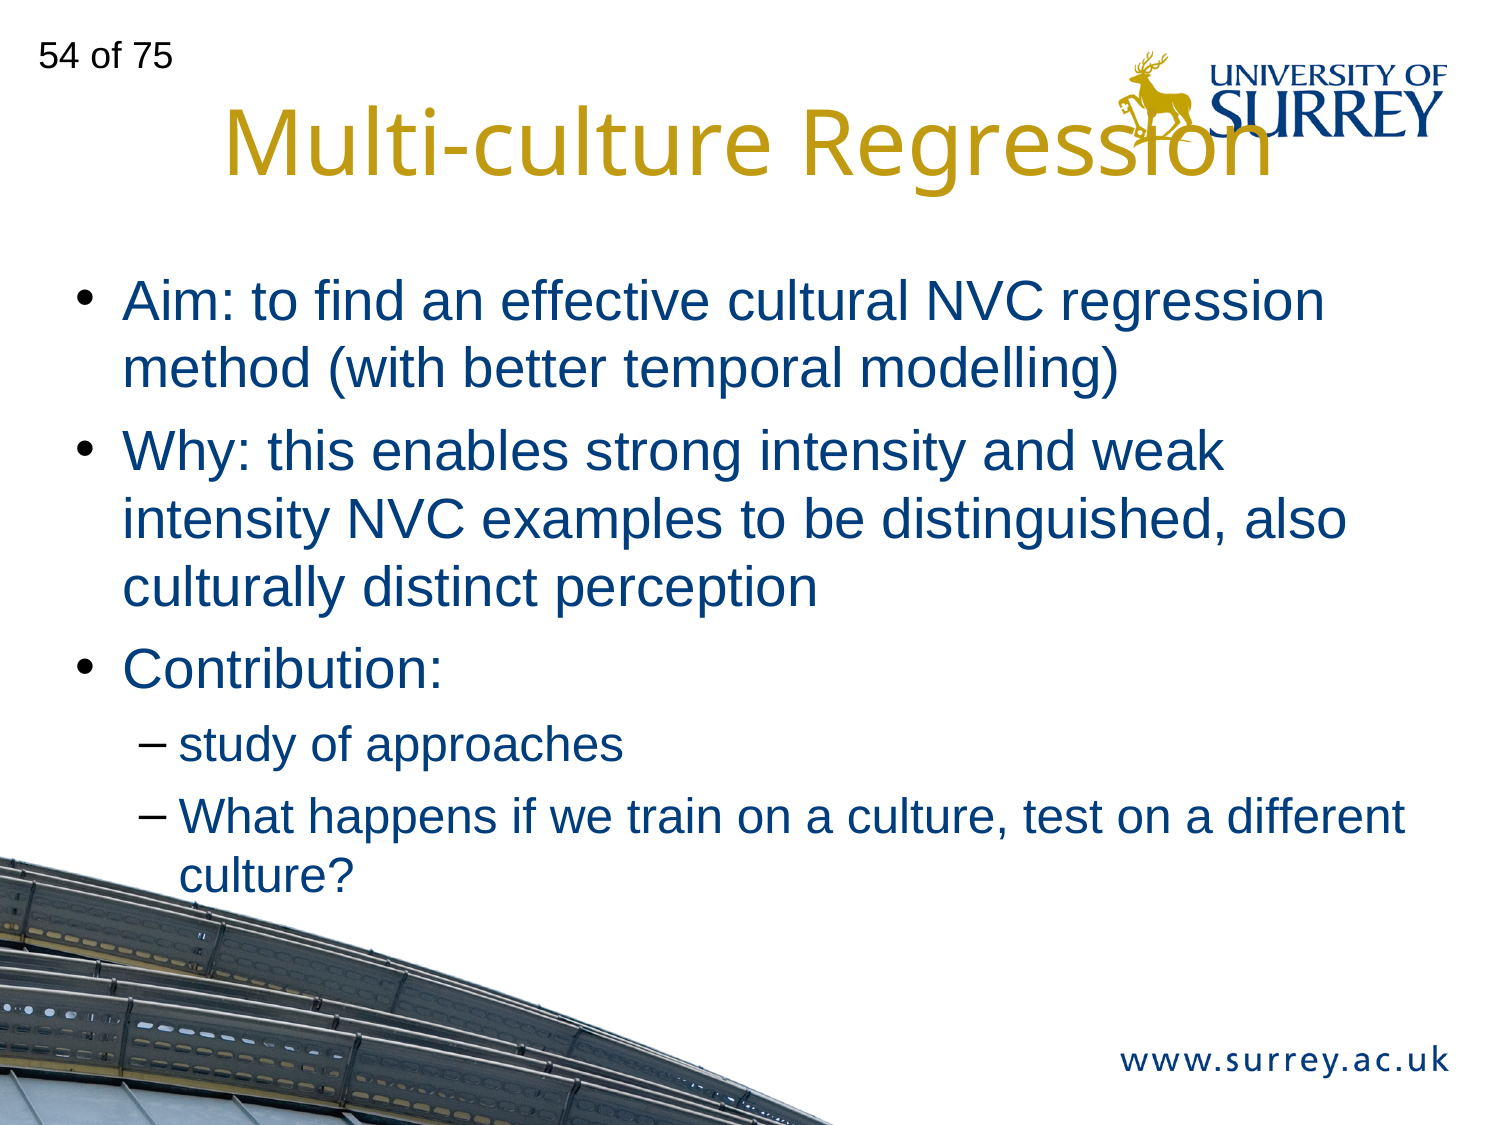

# Multi-culture Regression
Aim: to find an effective cultural NVC regression method (with better temporal modelling)
Why: this enables strong intensity and weak intensity NVC examples to be distinguished, also culturally distinct perception
Contribution:
study of approaches
What happens if we train on a culture, test on a different culture?